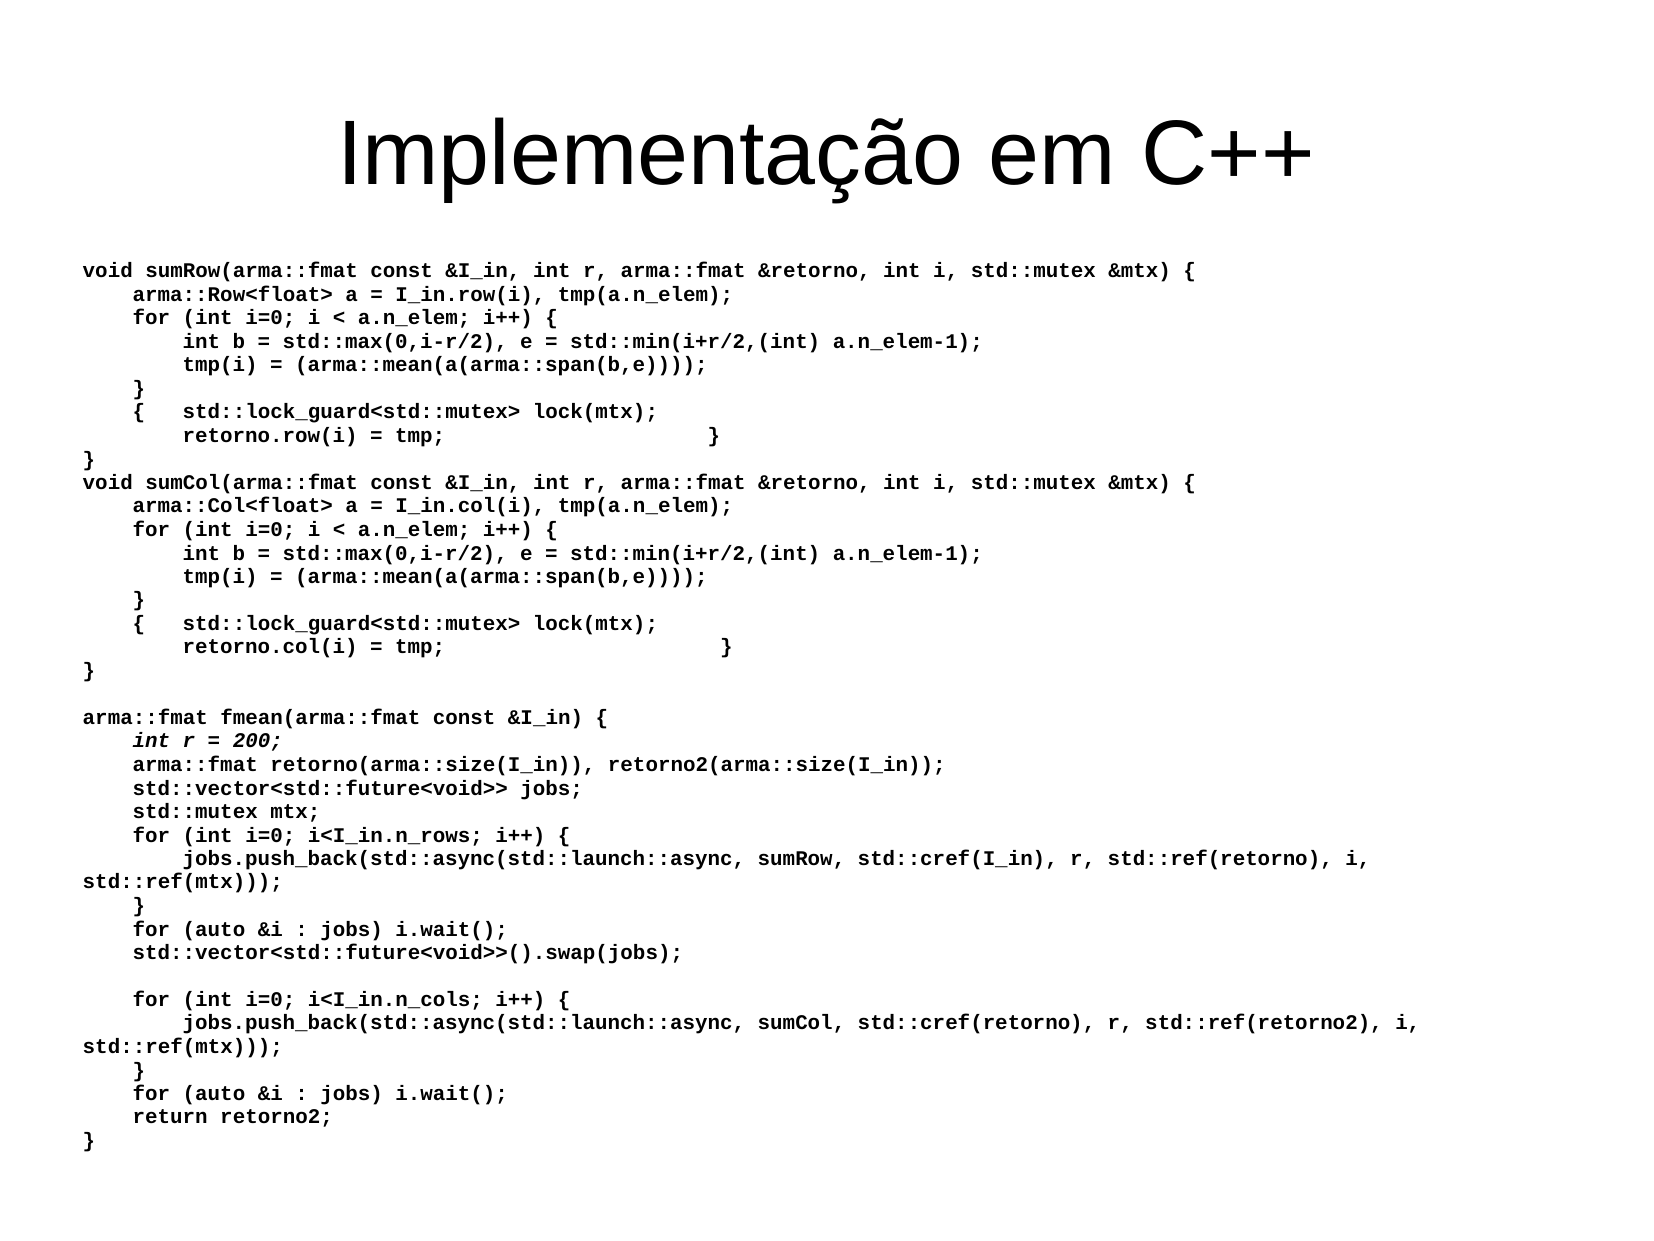

# Implementação em C++
void sumRow(arma::fmat const &I_in, int r, arma::fmat &retorno, int i, std::mutex &mtx) {
 arma::Row<float> a = I_in.row(i), tmp(a.n_elem);
 for (int i=0; i < a.n_elem; i++) {
 int b = std::max(0,i-r/2), e = std::min(i+r/2,(int) a.n_elem-1);
 tmp(i) = (arma::mean(a(arma::span(b,e))));
 }
 { std::lock_guard<std::mutex> lock(mtx);
 retorno.row(i) = tmp; }
}
void sumCol(arma::fmat const &I_in, int r, arma::fmat &retorno, int i, std::mutex &mtx) {
 arma::Col<float> a = I_in.col(i), tmp(a.n_elem);
 for (int i=0; i < a.n_elem; i++) {
 int b = std::max(0,i-r/2), e = std::min(i+r/2,(int) a.n_elem-1);
 tmp(i) = (arma::mean(a(arma::span(b,e))));
 }
 { std::lock_guard<std::mutex> lock(mtx);
 retorno.col(i) = tmp; }
}
arma::fmat fmean(arma::fmat const &I_in) {
 int r = 200;
 arma::fmat retorno(arma::size(I_in)), retorno2(arma::size(I_in));
 std::vector<std::future<void>> jobs;
 std::mutex mtx;
 for (int i=0; i<I_in.n_rows; i++) {
 jobs.push_back(std::async(std::launch::async, sumRow, std::cref(I_in), r, std::ref(retorno), i, std::ref(mtx)));
 }
 for (auto &i : jobs) i.wait();
 std::vector<std::future<void>>().swap(jobs);
 for (int i=0; i<I_in.n_cols; i++) {
 jobs.push_back(std::async(std::launch::async, sumCol, std::cref(retorno), r, std::ref(retorno2), i, std::ref(mtx)));
 }
 for (auto &i : jobs) i.wait();
 return retorno2;
}